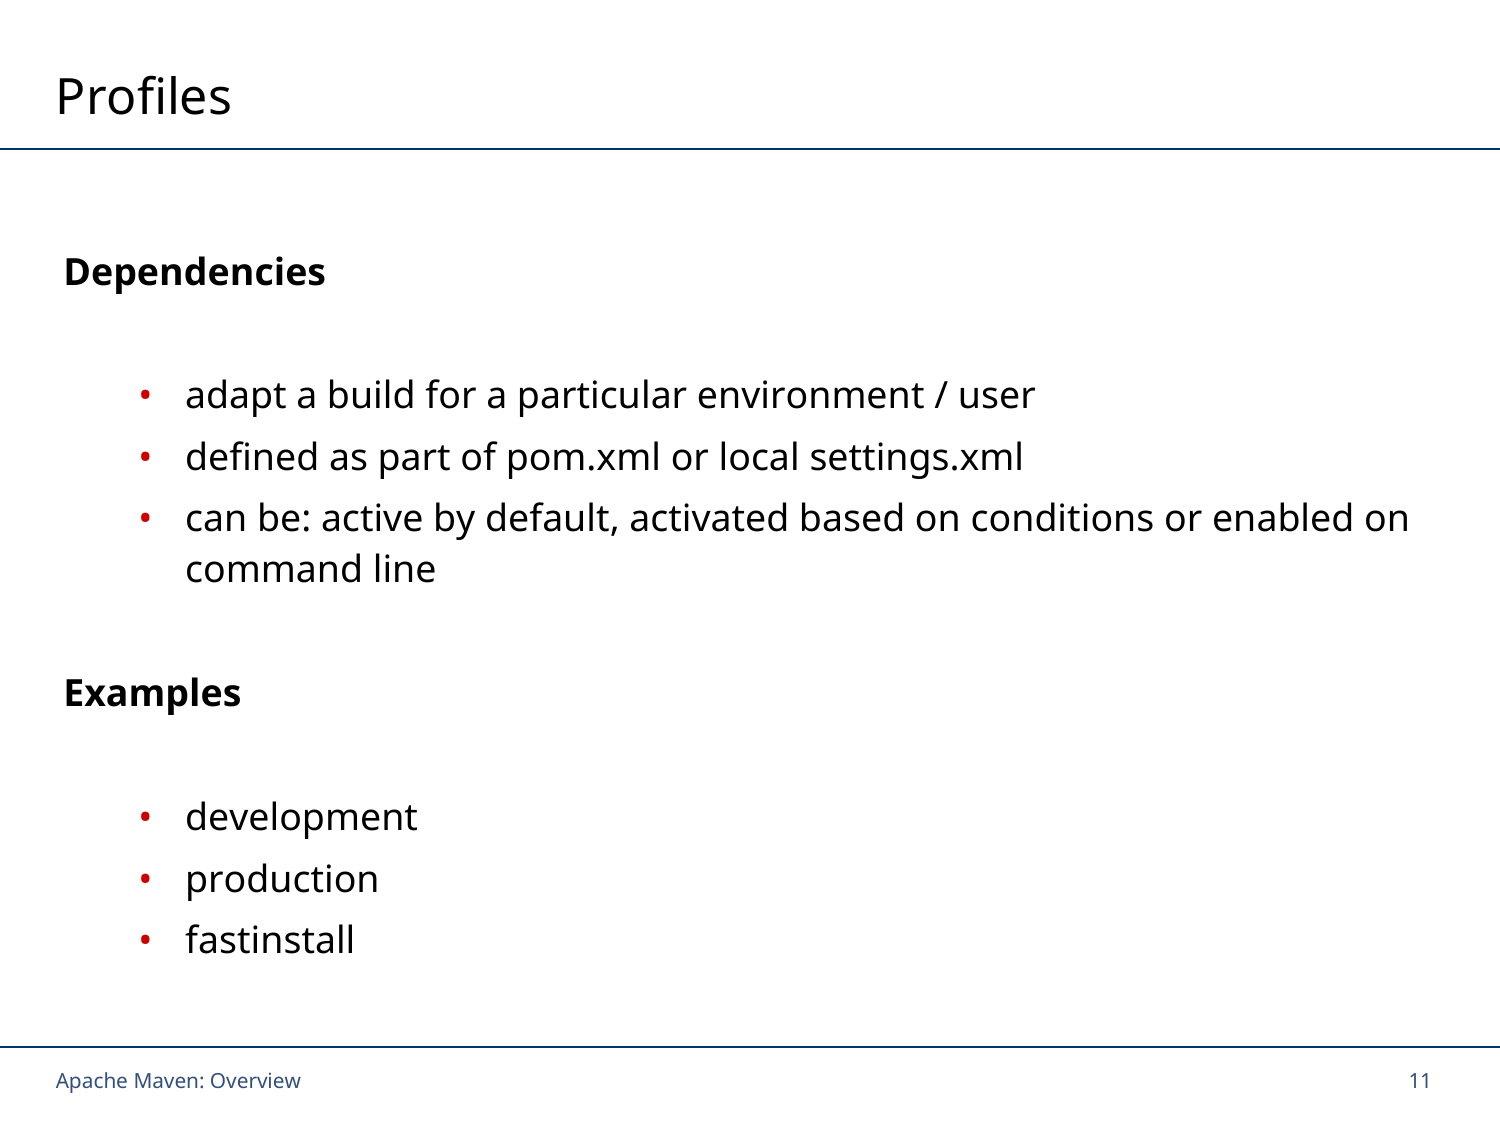

# Profiles
Dependencies
adapt a build for a particular environment / user
defined as part of pom.xml or local settings.xml
can be: active by default, activated based on conditions or enabled on command line
Examples
development
production
fastinstall
Apache Maven: Overview
11